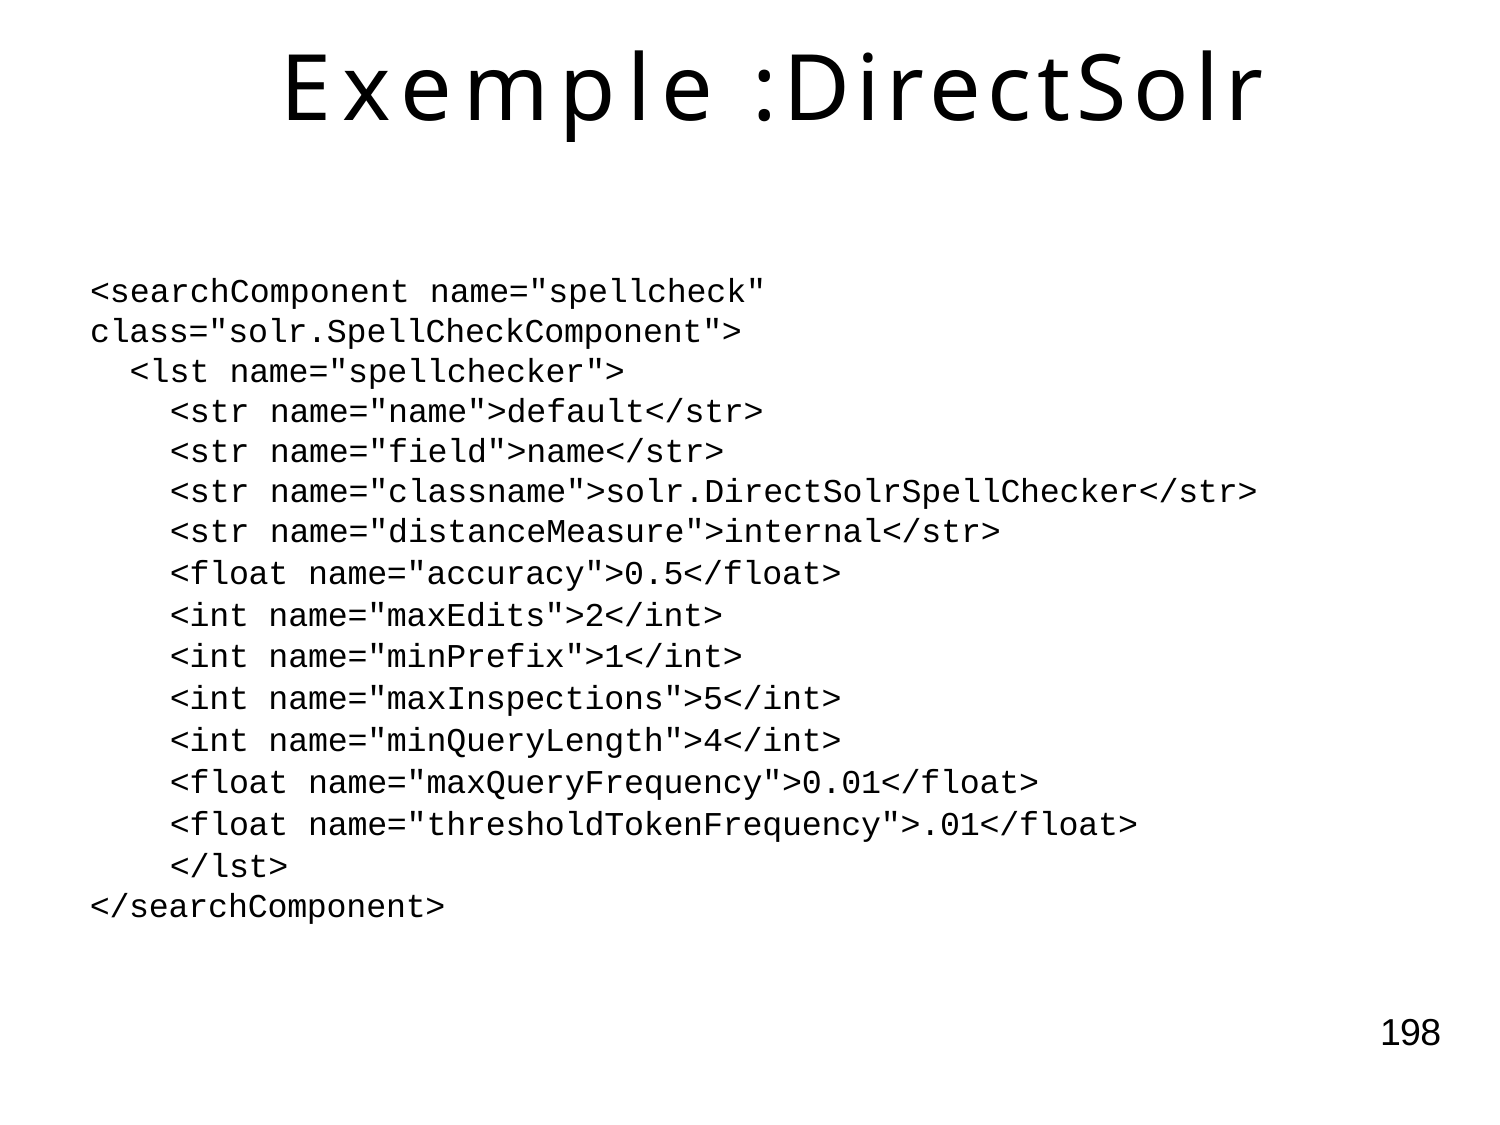

# Exemple :DirectSolr
<searchComponent name="spellcheck" class="solr.SpellCheckComponent">
<lst name="spellchecker">
<str name="name">default</str>
<str name="field">name</str>
<str name="classname">solr.DirectSolrSpellChecker</str>
<str name="distanceMeasure">internal</str>
<float name="accuracy">0.5</float>
<int name="maxEdits">2</int>
<int name="minPrefix">1</int>
<int name="maxInspections">5</int>
<int name="minQueryLength">4</int>
<float name="maxQueryFrequency">0.01</float>
<float name="thresholdTokenFrequency">.01</float>
</lst>
</searchComponent>
198